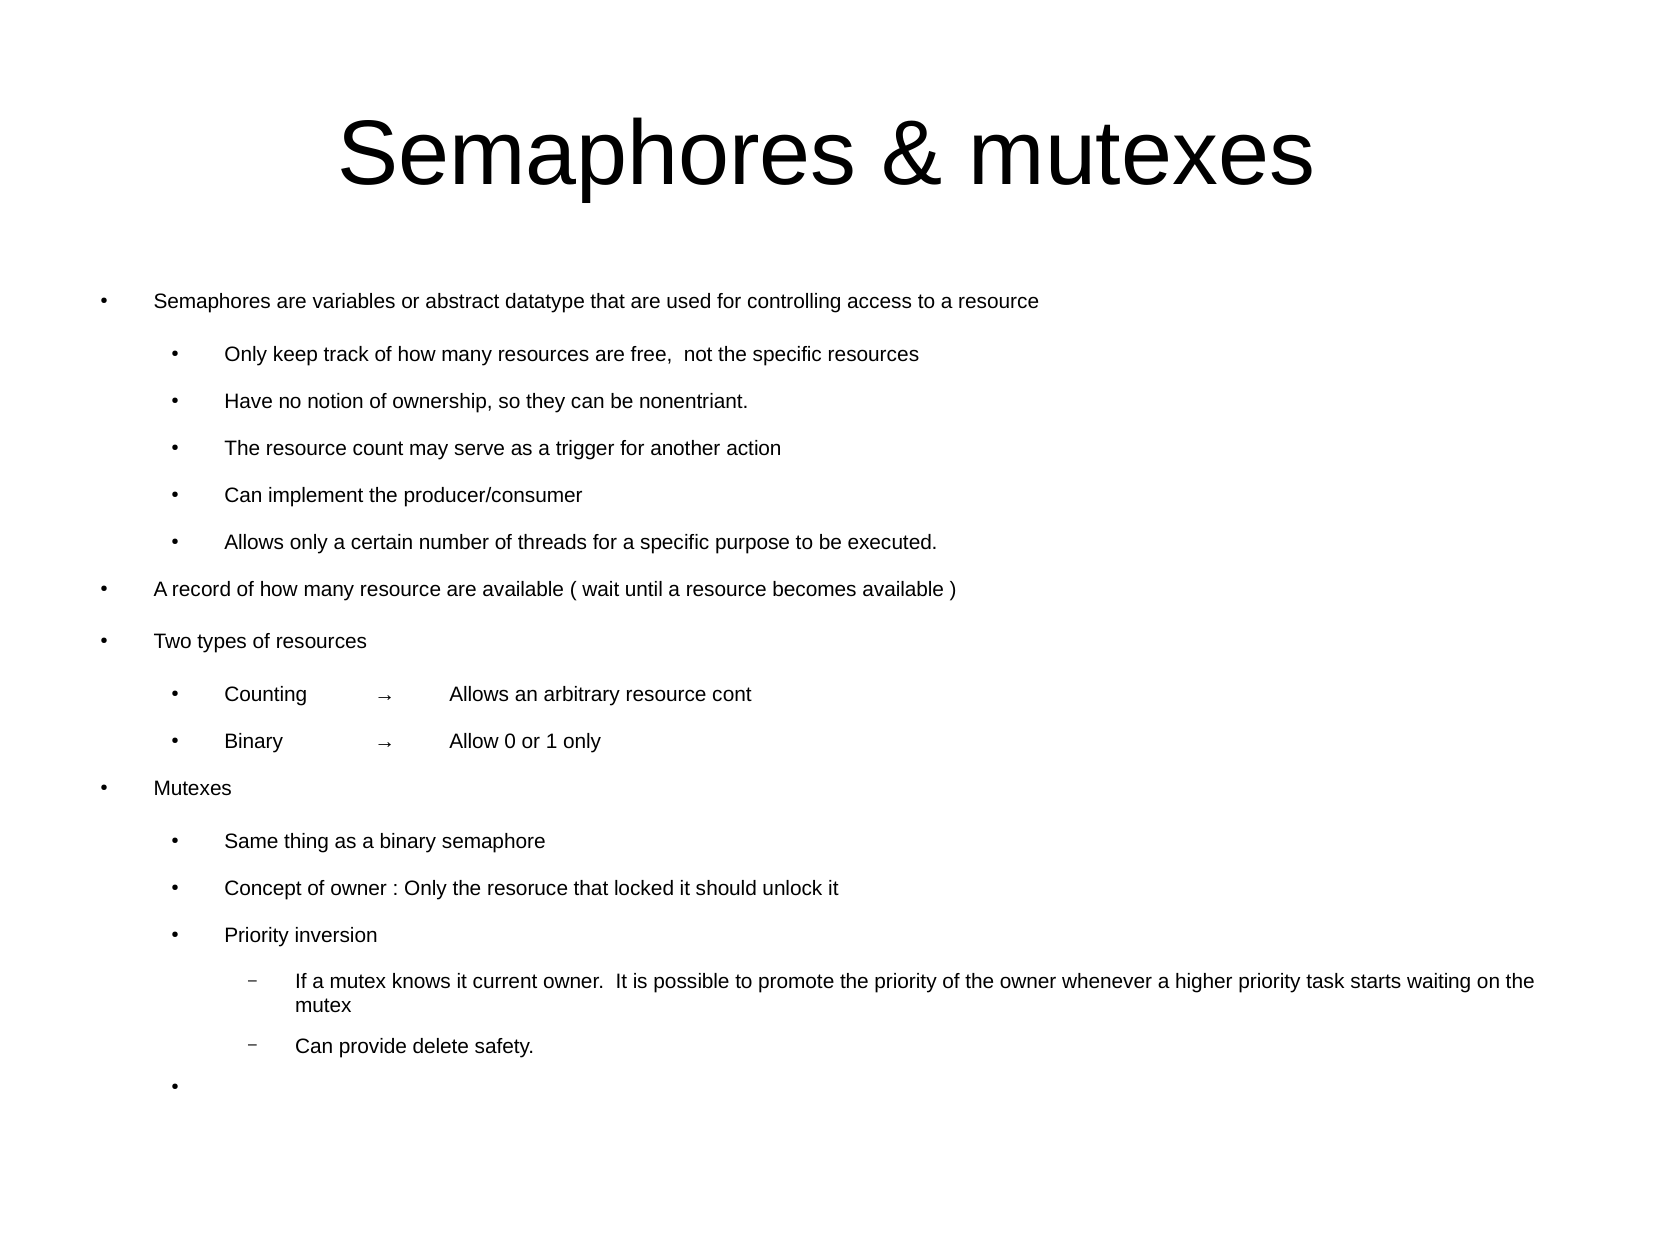

# Semaphores & mutexes
Semaphores are variables or abstract datatype that are used for controlling access to a resource
Only keep track of how many resources are free, not the specific resources
Have no notion of ownership, so they can be nonentriant.
The resource count may serve as a trigger for another action
Can implement the producer/consumer
Allows only a certain number of threads for a specific purpose to be executed.
A record of how many resource are available ( wait until a resource becomes available )
Two types of resources
Counting 	→	Allows an arbitrary resource cont
Binary		→ 	Allow 0 or 1 only
Mutexes
Same thing as a binary semaphore
Concept of owner : Only the resoruce that locked it should unlock it
Priority inversion
If a mutex knows it current owner. It is possible to promote the priority of the owner whenever a higher priority task starts waiting on the mutex
Can provide delete safety.